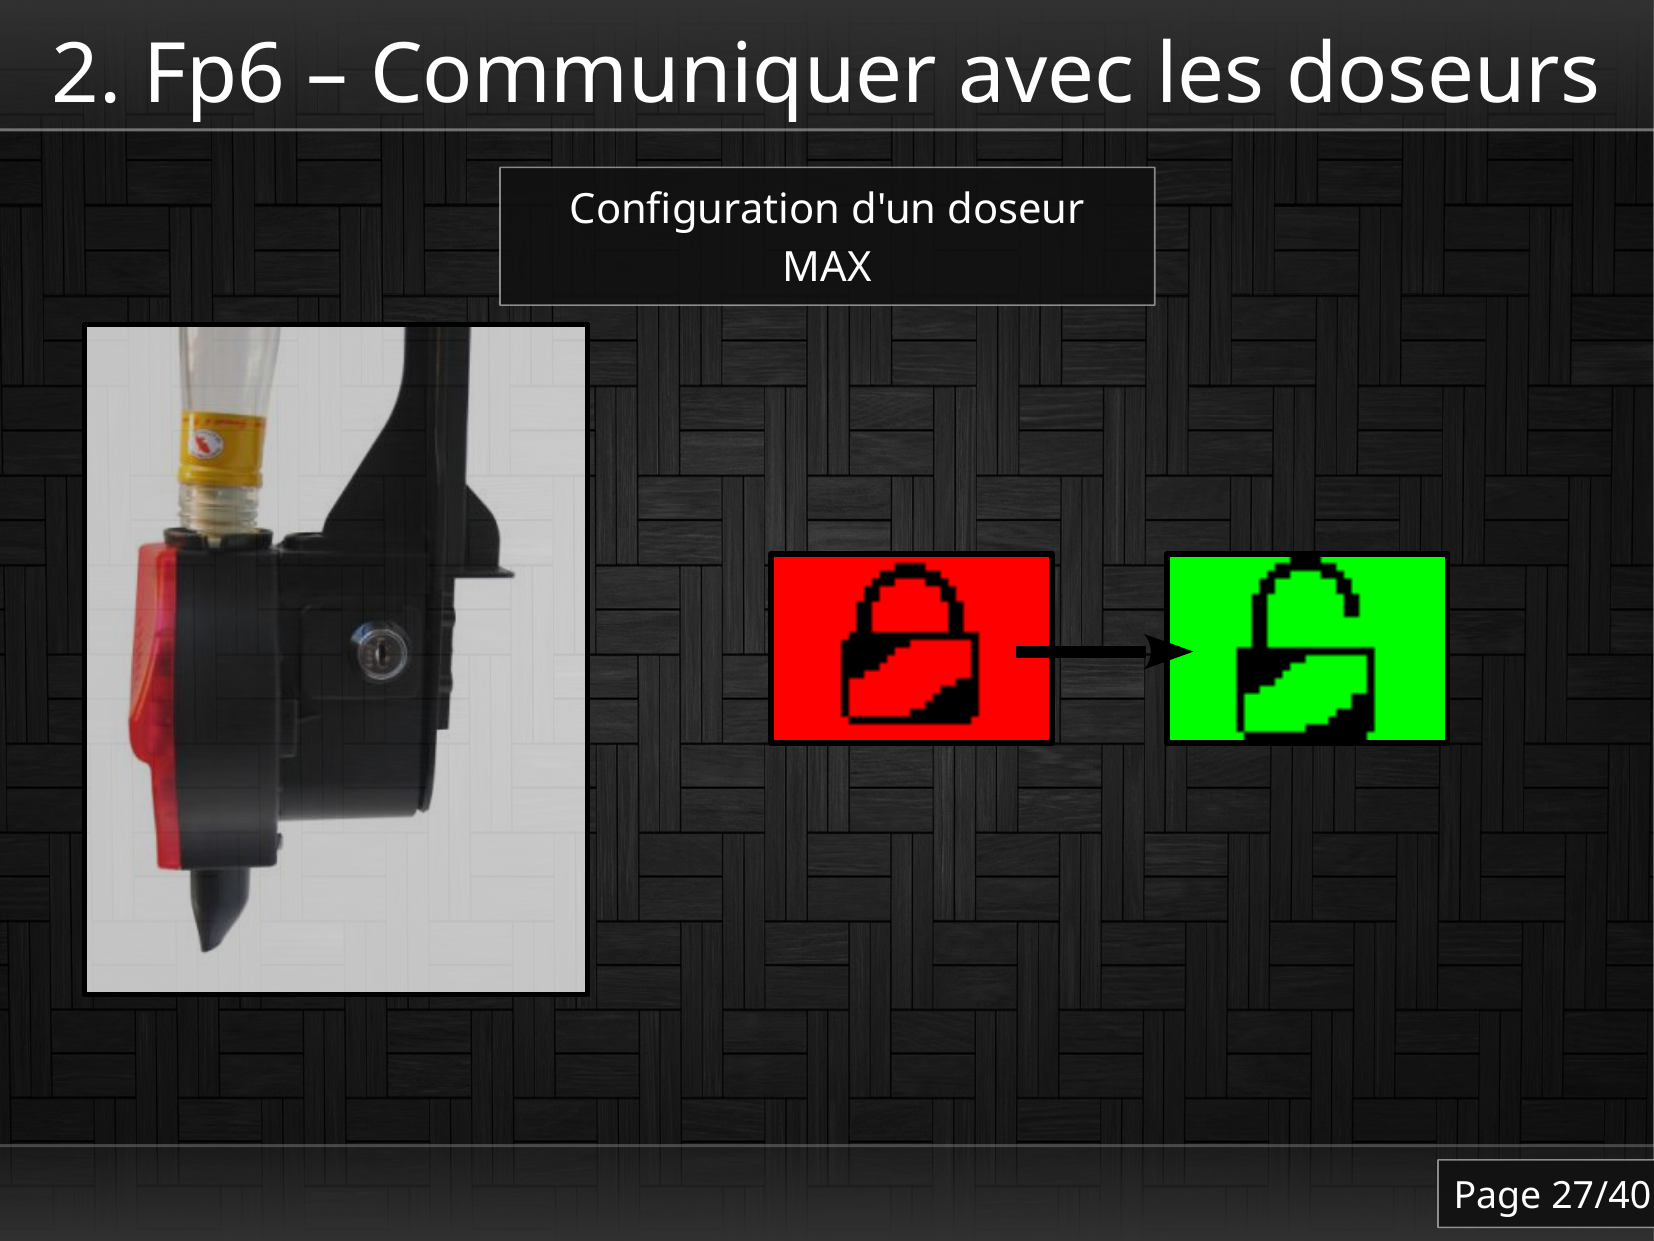

2. Fp6 – Communiquer avec les doseurs
Configuration d'un doseur MAX